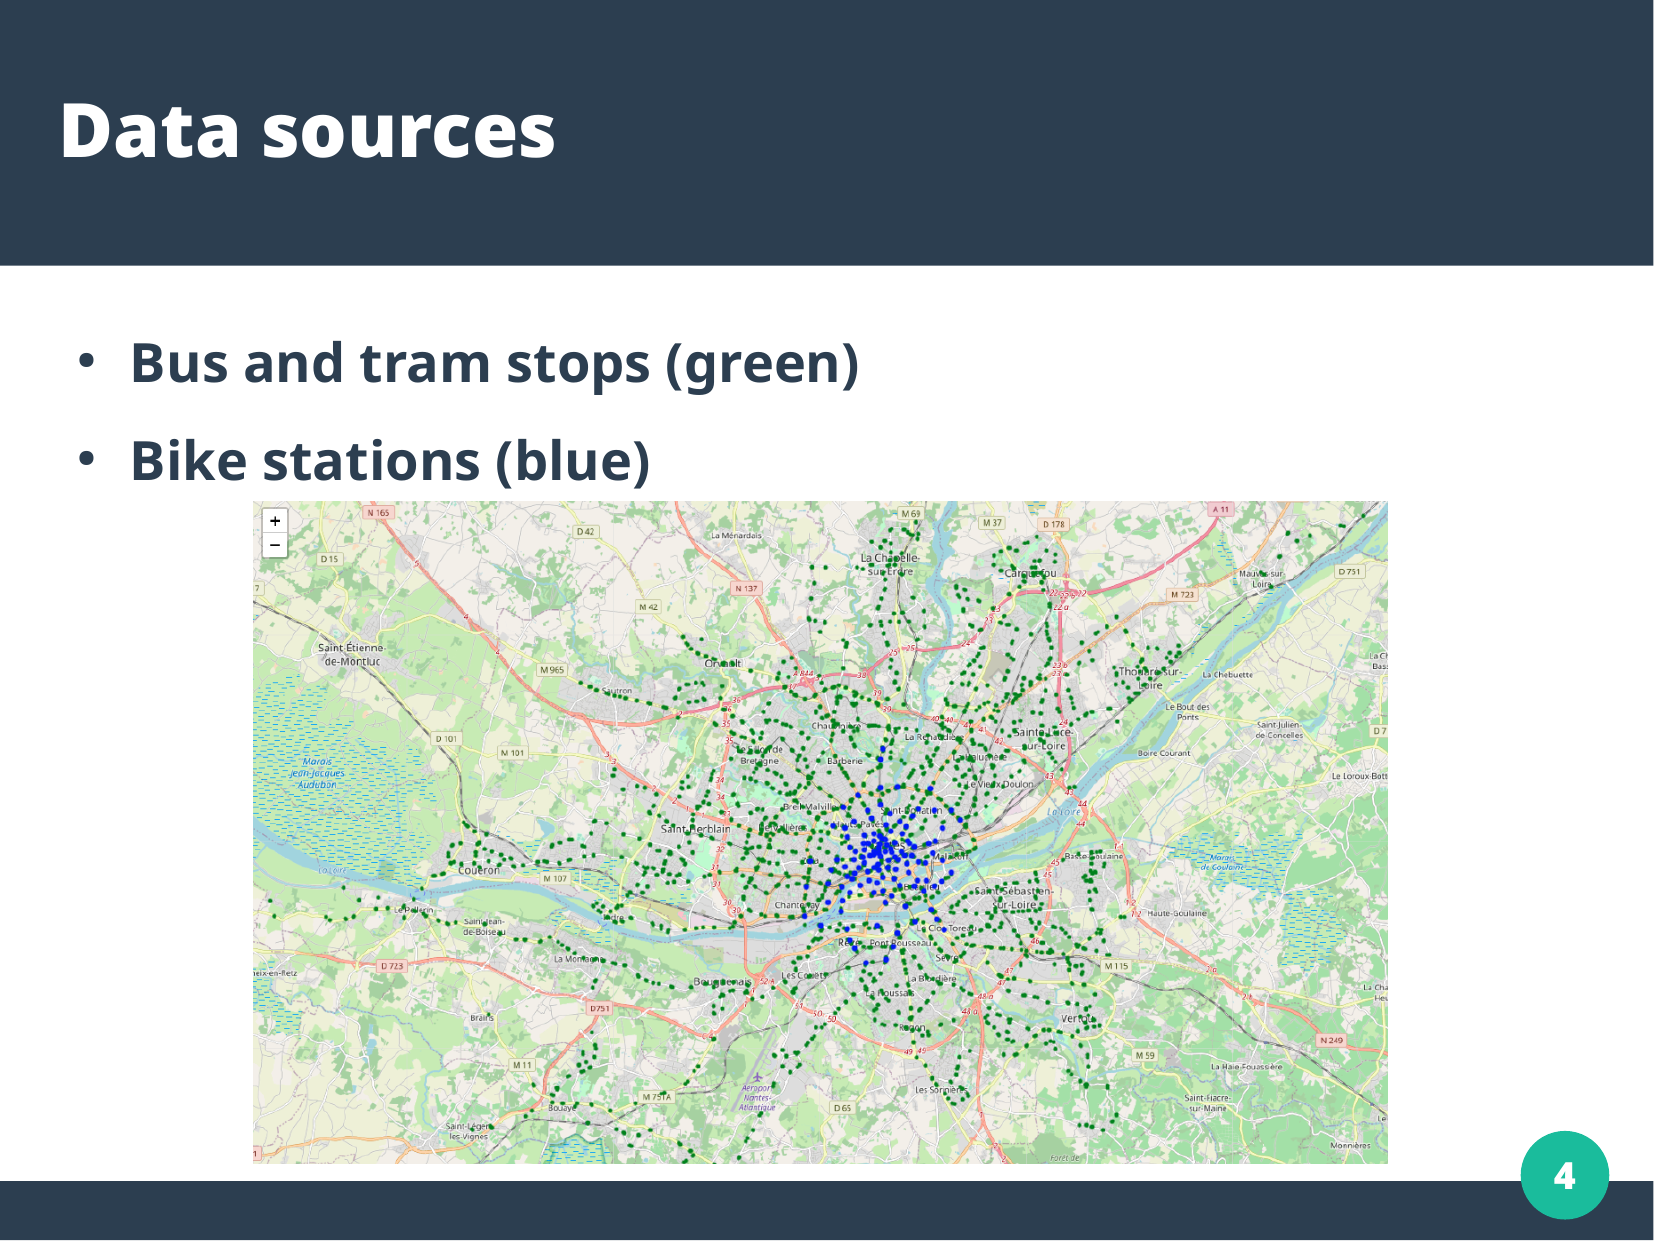

# Data sources
Bus and tram stops (green)
Bike stations (blue)
4